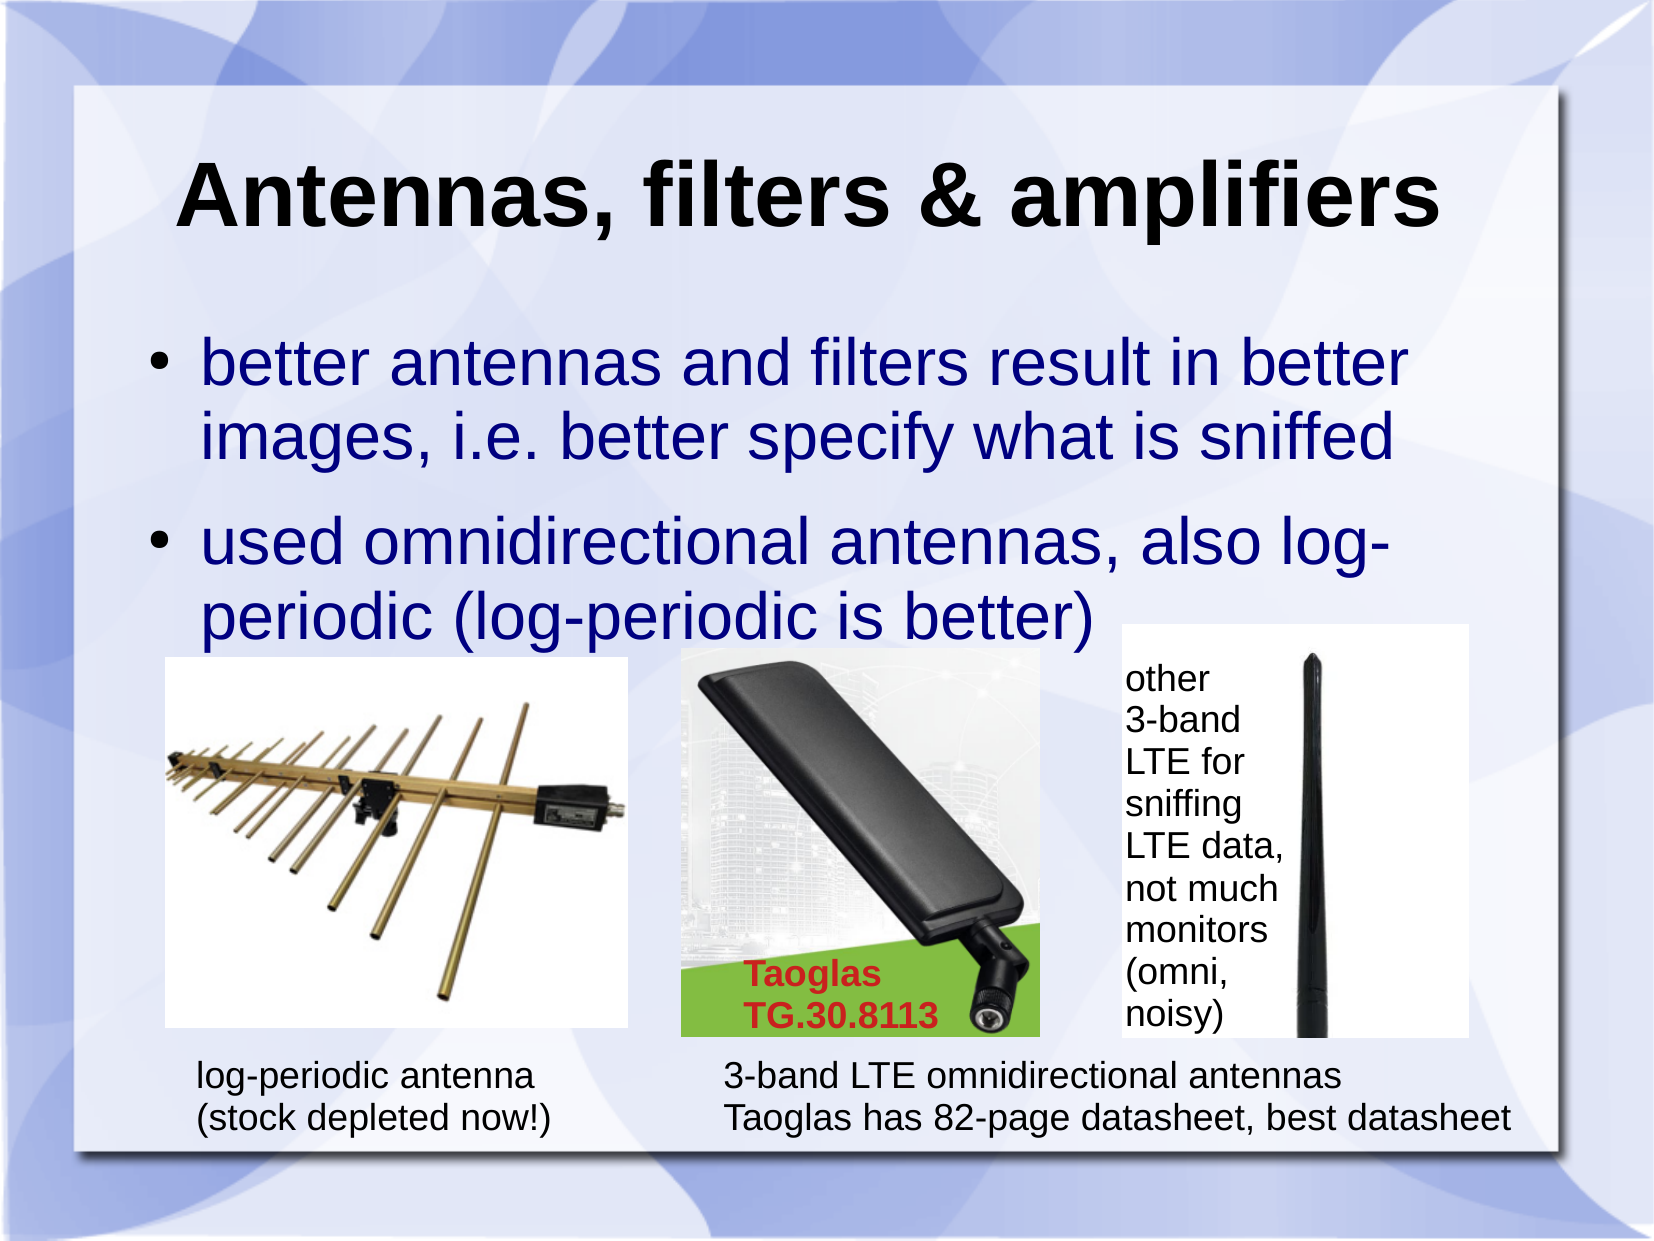

# Antennas, filters & amplifiers
better antennas and filters result in better images, i.e. better specify what is sniffed
used omnidirectional antennas, also log-periodic (log-periodic is better)
other
3-band
LTE for
sniffing
LTE data,
not much
monitors
(omni,
noisy)
Taoglas
TG.30.8113
log-periodic antenna
(stock depleted now!)
3-band LTE omnidirectional antennas
Taoglas has 82-page datasheet, best datasheet